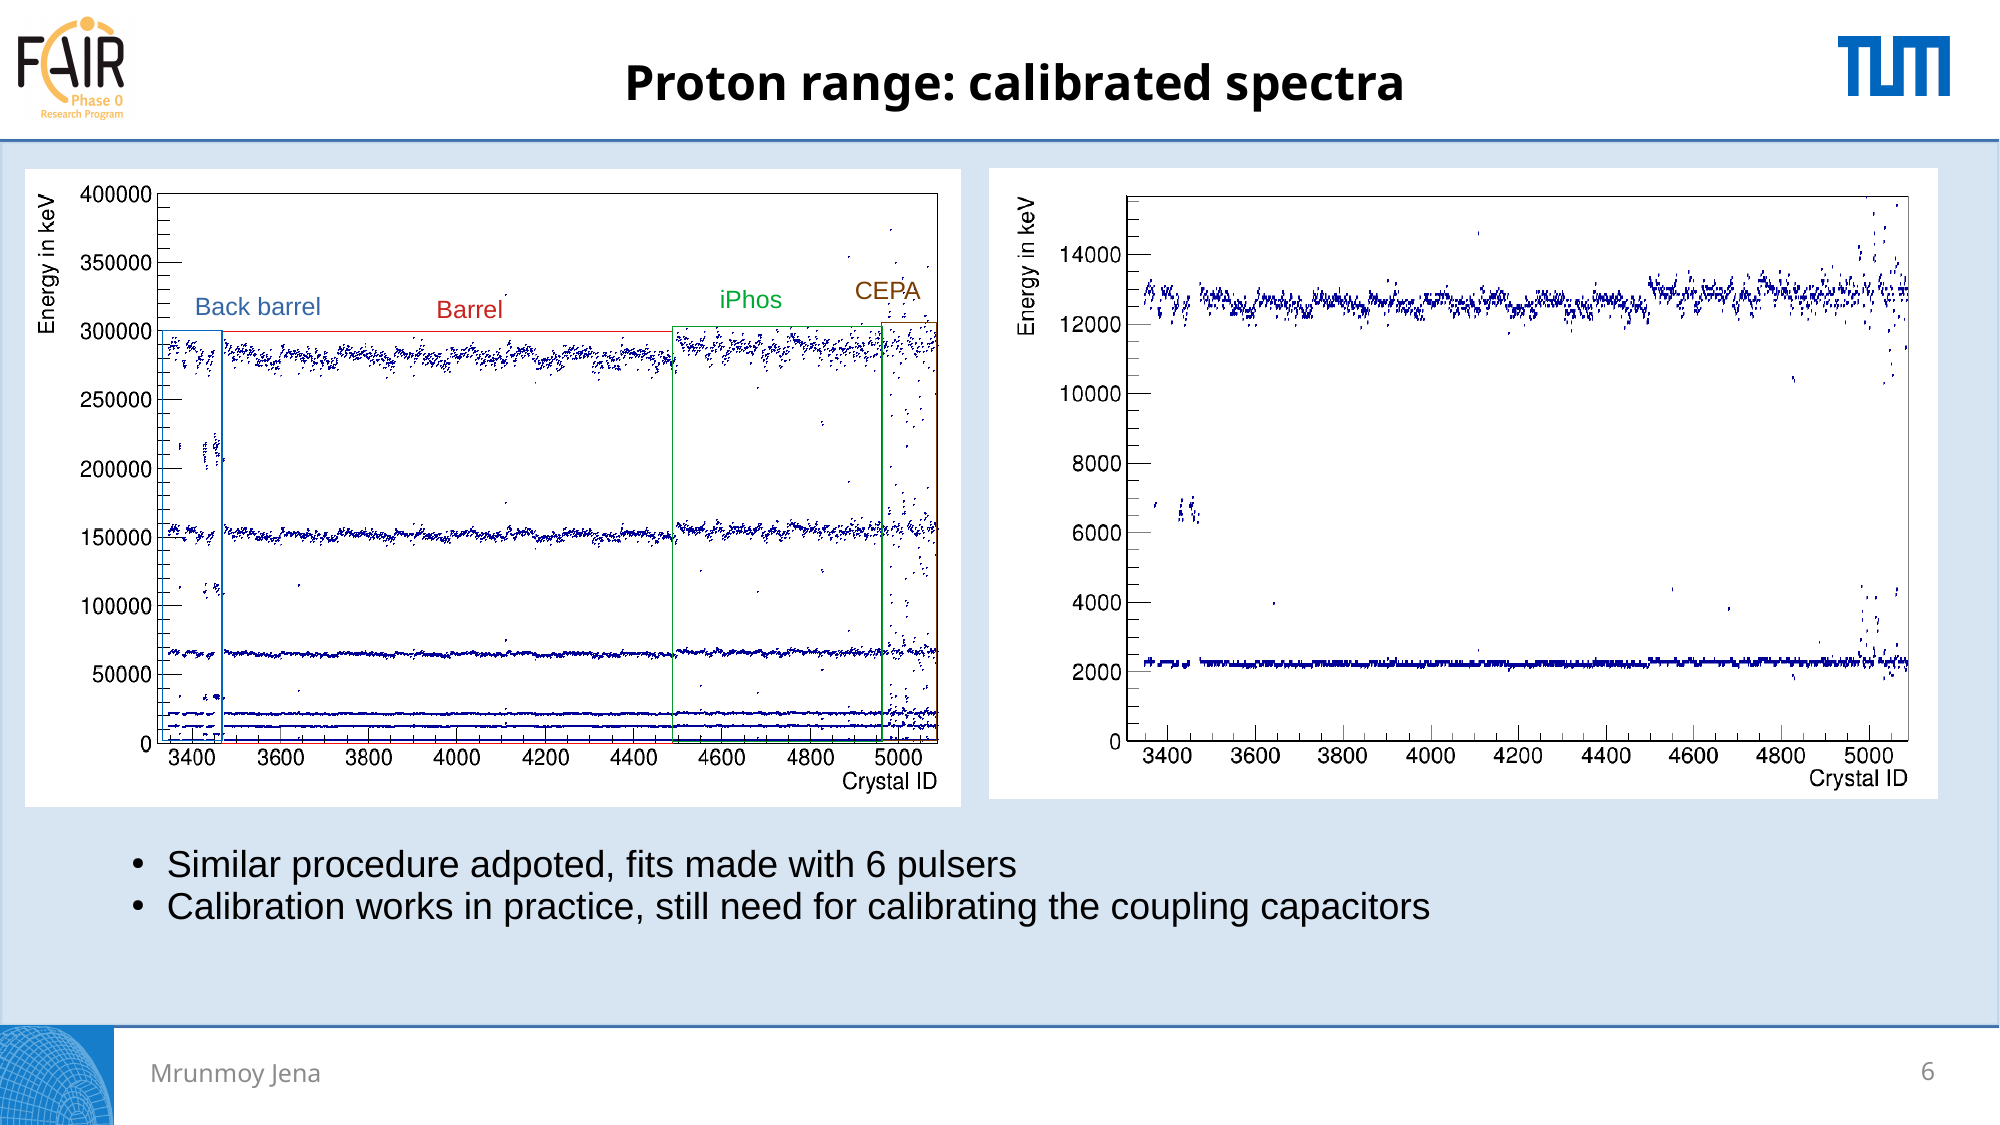

# Proton range: calibrated spectra
CEPA
iPhos
Back barrel
Barrel
Similar procedure adpoted, fits made with 6 pulsers
Calibration works in practice, still need for calibrating the coupling capacitors
6